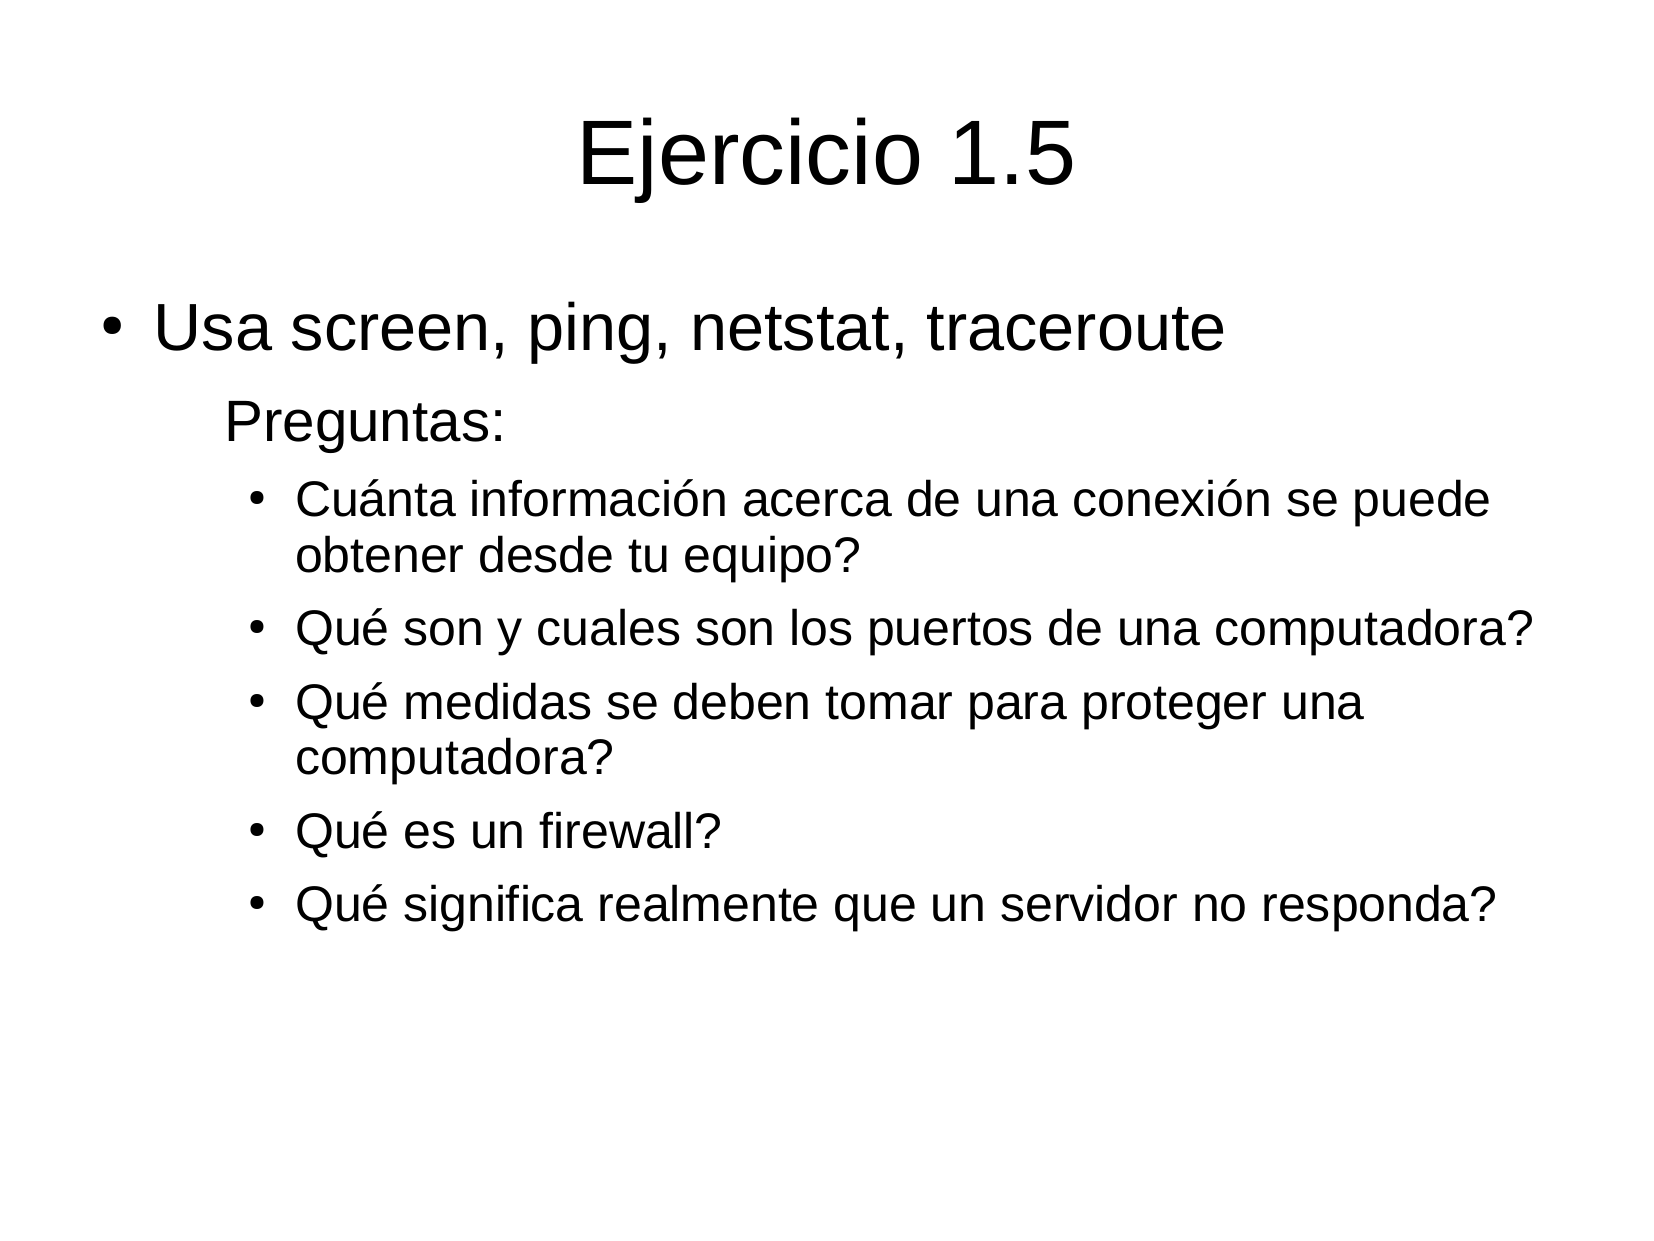

# Ejercicio 1.5
Usa screen, ping, netstat, traceroute
Preguntas:
Cuánta información acerca de una conexión se puede obtener desde tu equipo?
Qué son y cuales son los puertos de una computadora?
Qué medidas se deben tomar para proteger una computadora?
Qué es un firewall?
Qué significa realmente que un servidor no responda?